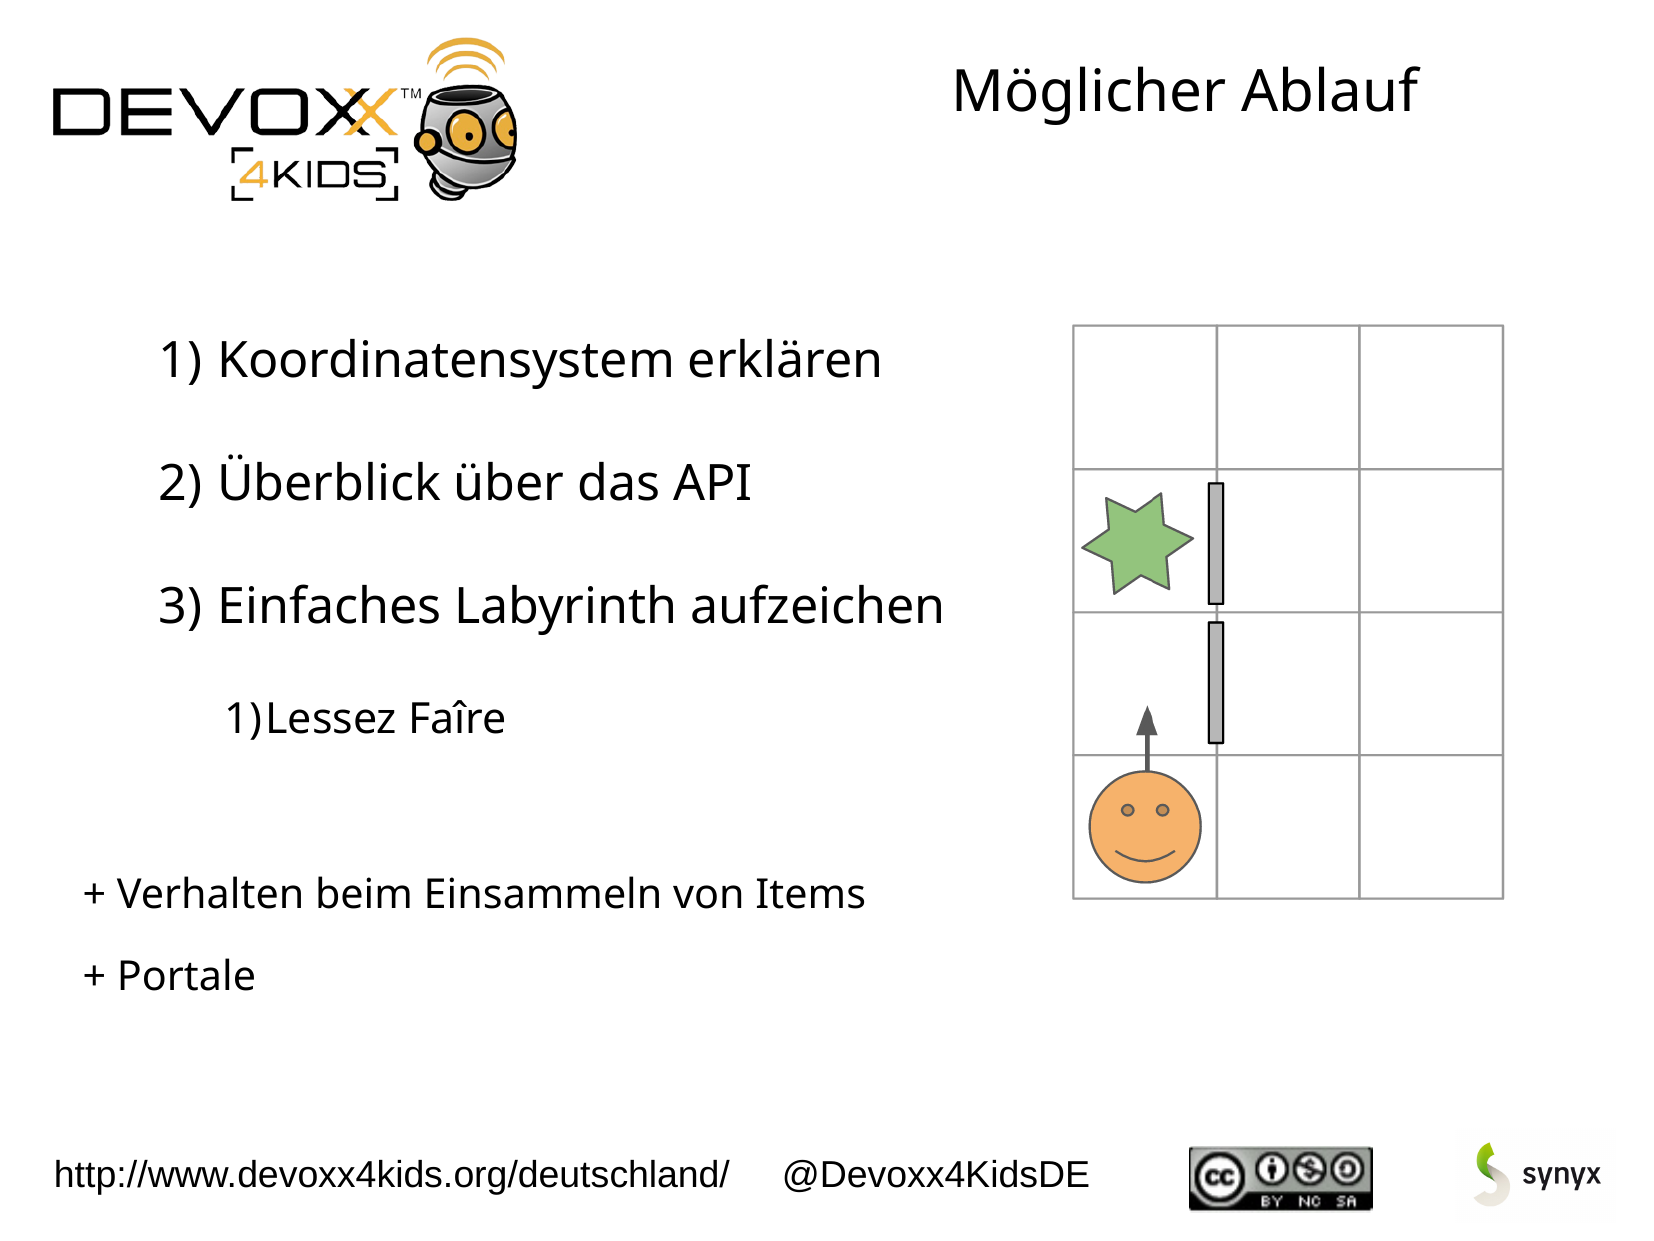

# Möglicher Ablauf
 Koordinatensystem erklären
 Überblick über das API
 Einfaches Labyrinth aufzeichen
Lessez Faîre
+ Verhalten beim Einsammeln von Items
+ Portale